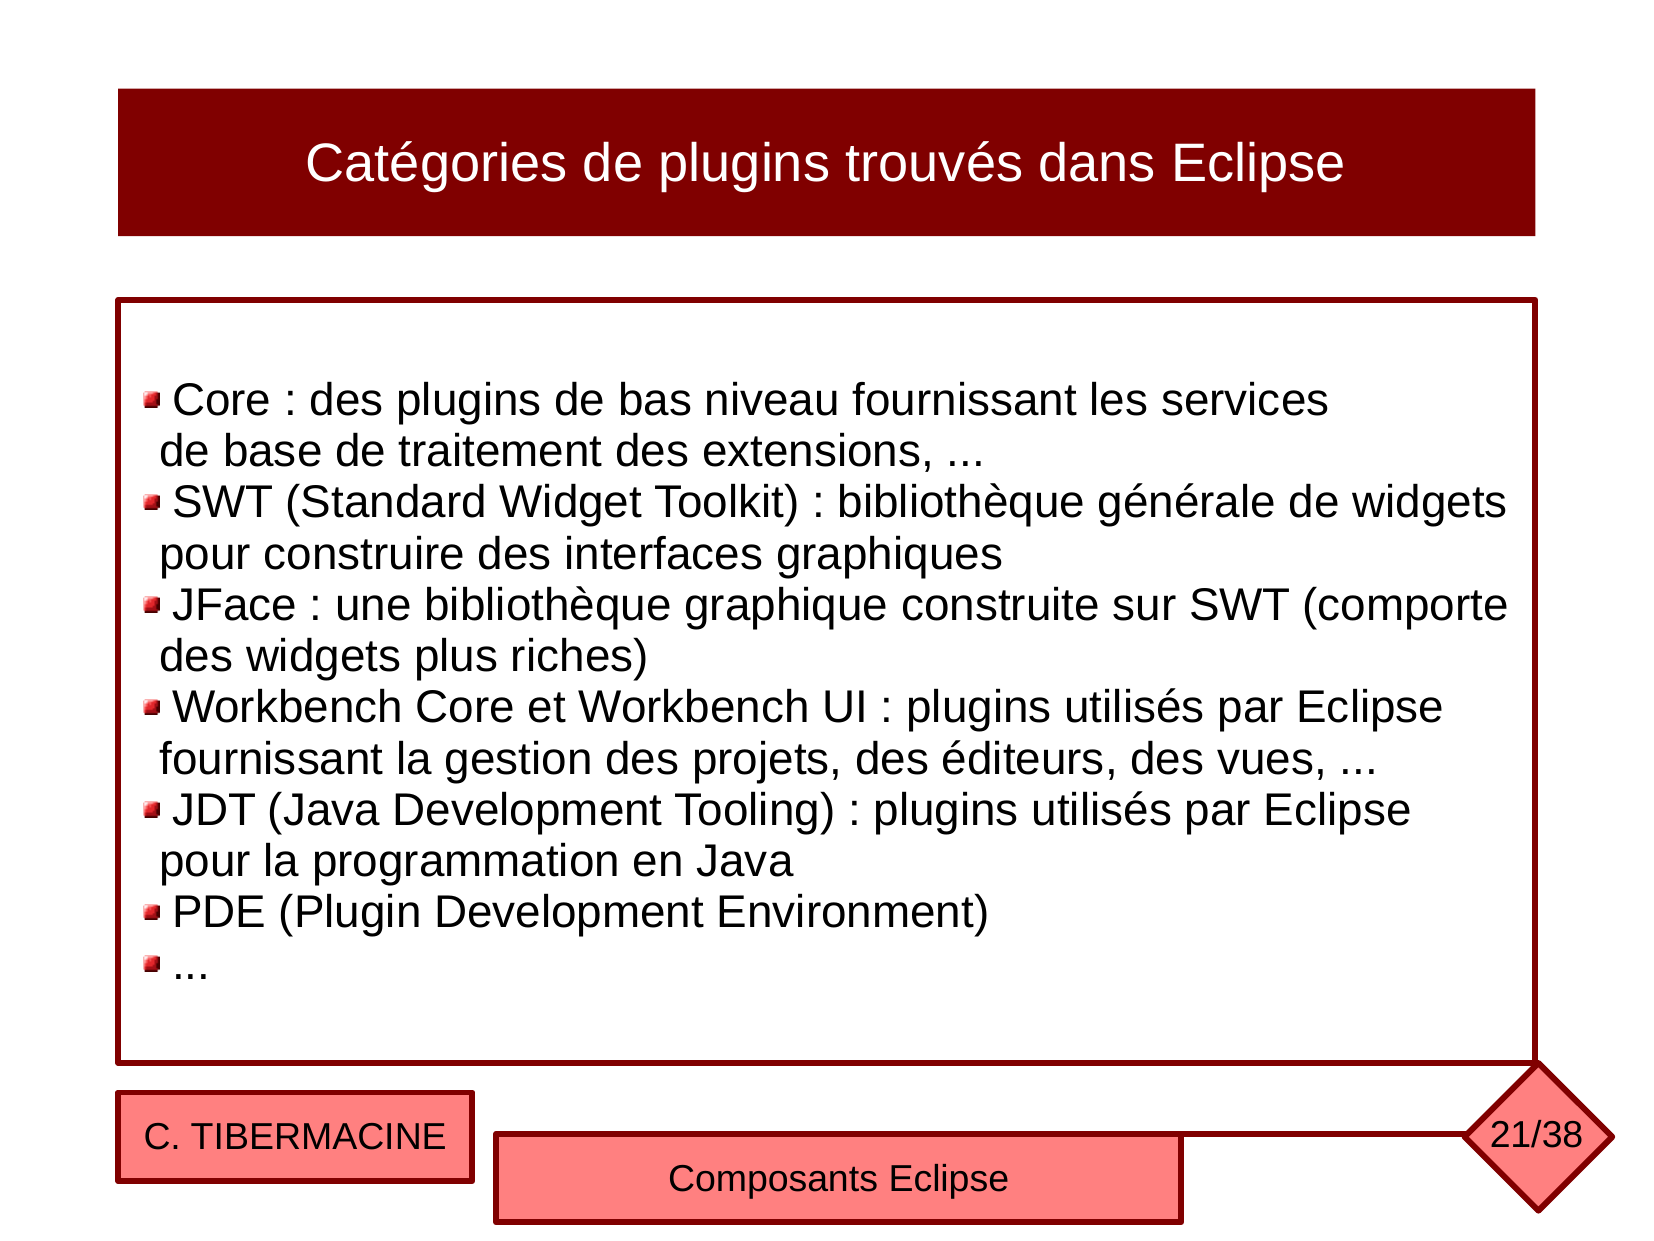

Catégories de plugins trouvés dans Eclipse
 Core : des plugins de bas niveau fournissant les services
de base de traitement des extensions, ...
 SWT (Standard Widget Toolkit) : bibliothèque générale de widgets
pour construire des interfaces graphiques
 JFace : une bibliothèque graphique construite sur SWT (comporte
des widgets plus riches)
 Workbench Core et Workbench UI : plugins utilisés par Eclipse
fournissant la gestion des projets, des éditeurs, des vues, ...
 JDT (Java Development Tooling) : plugins utilisés par Eclipse
pour la programmation en Java
 PDE (Plugin Development Environment)
 ...
C. TIBERMACINE
Composants Eclipse